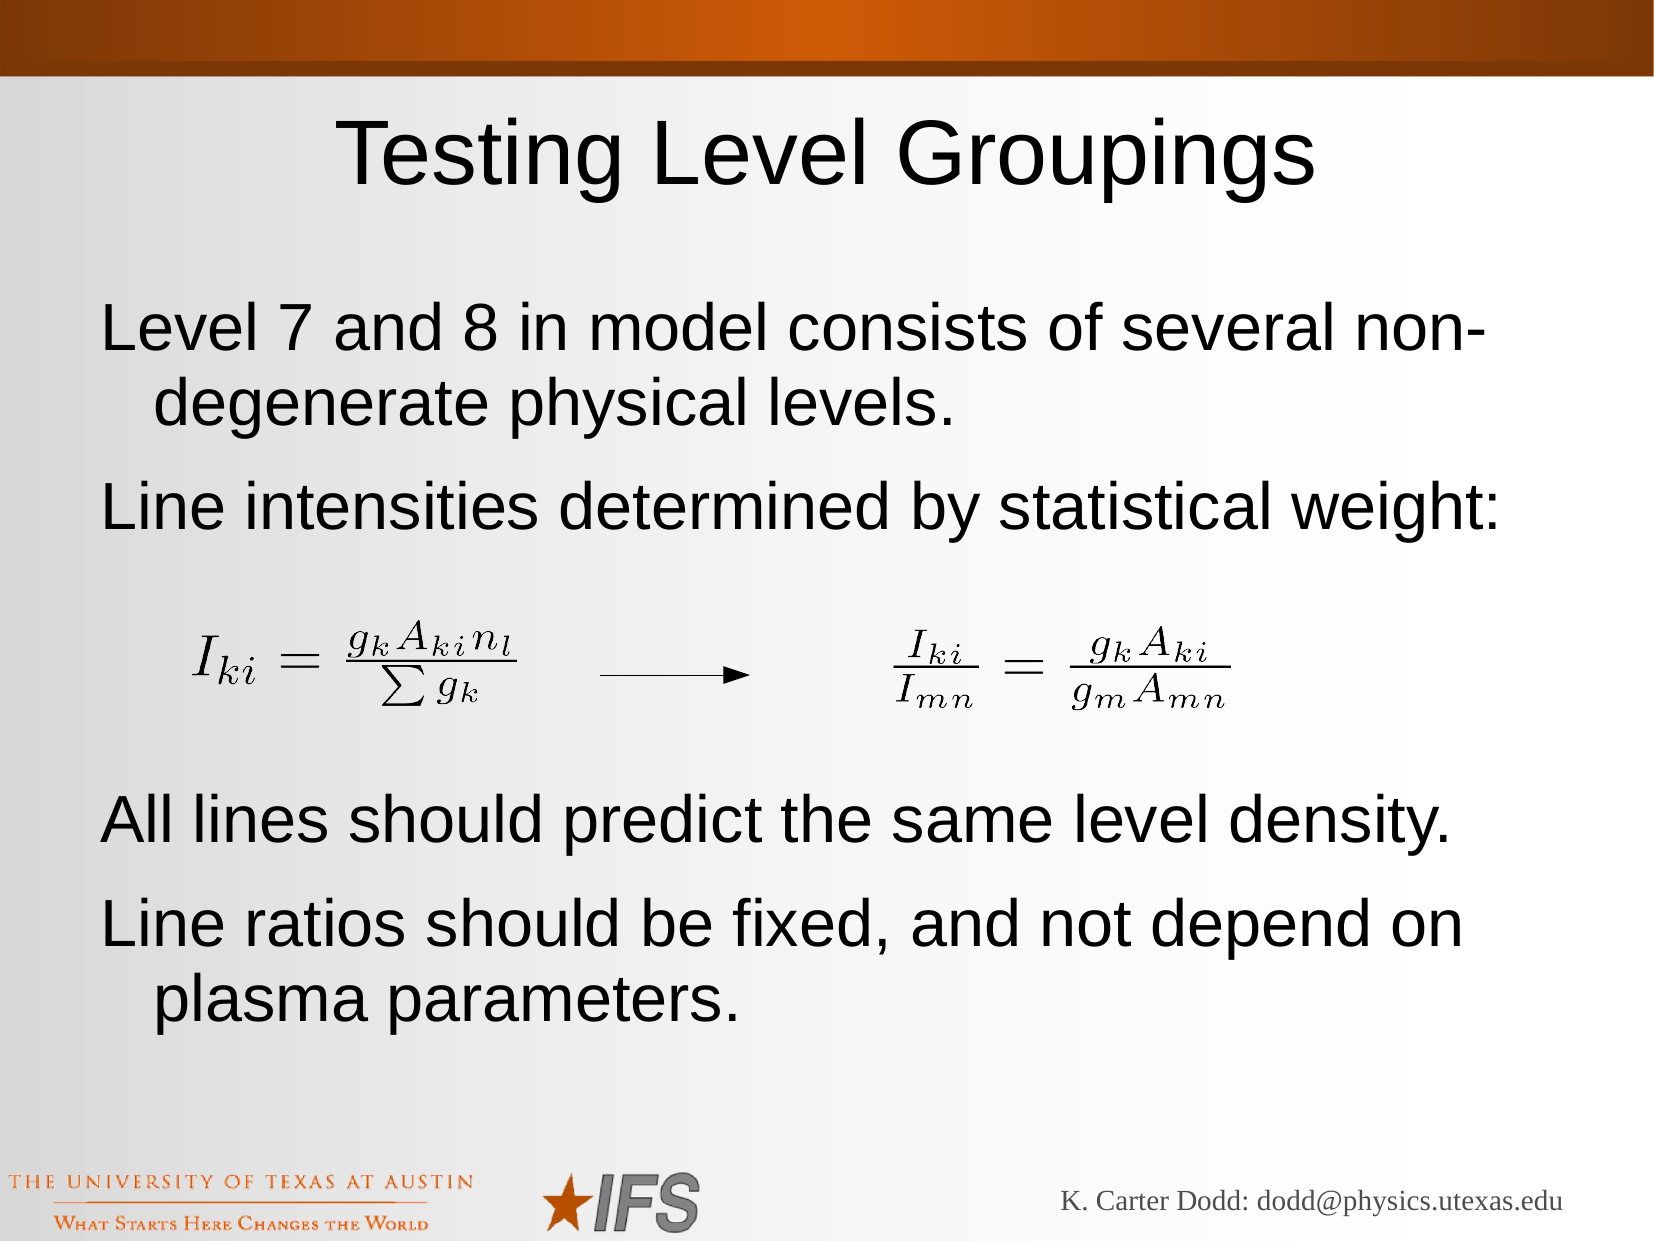

# Testing Level Groupings
Level 7 and 8 in model consists of several non-degenerate physical levels.
Line intensities determined by statistical weight:
All lines should predict the same level density.
Line ratios should be fixed, and not depend on plasma parameters.